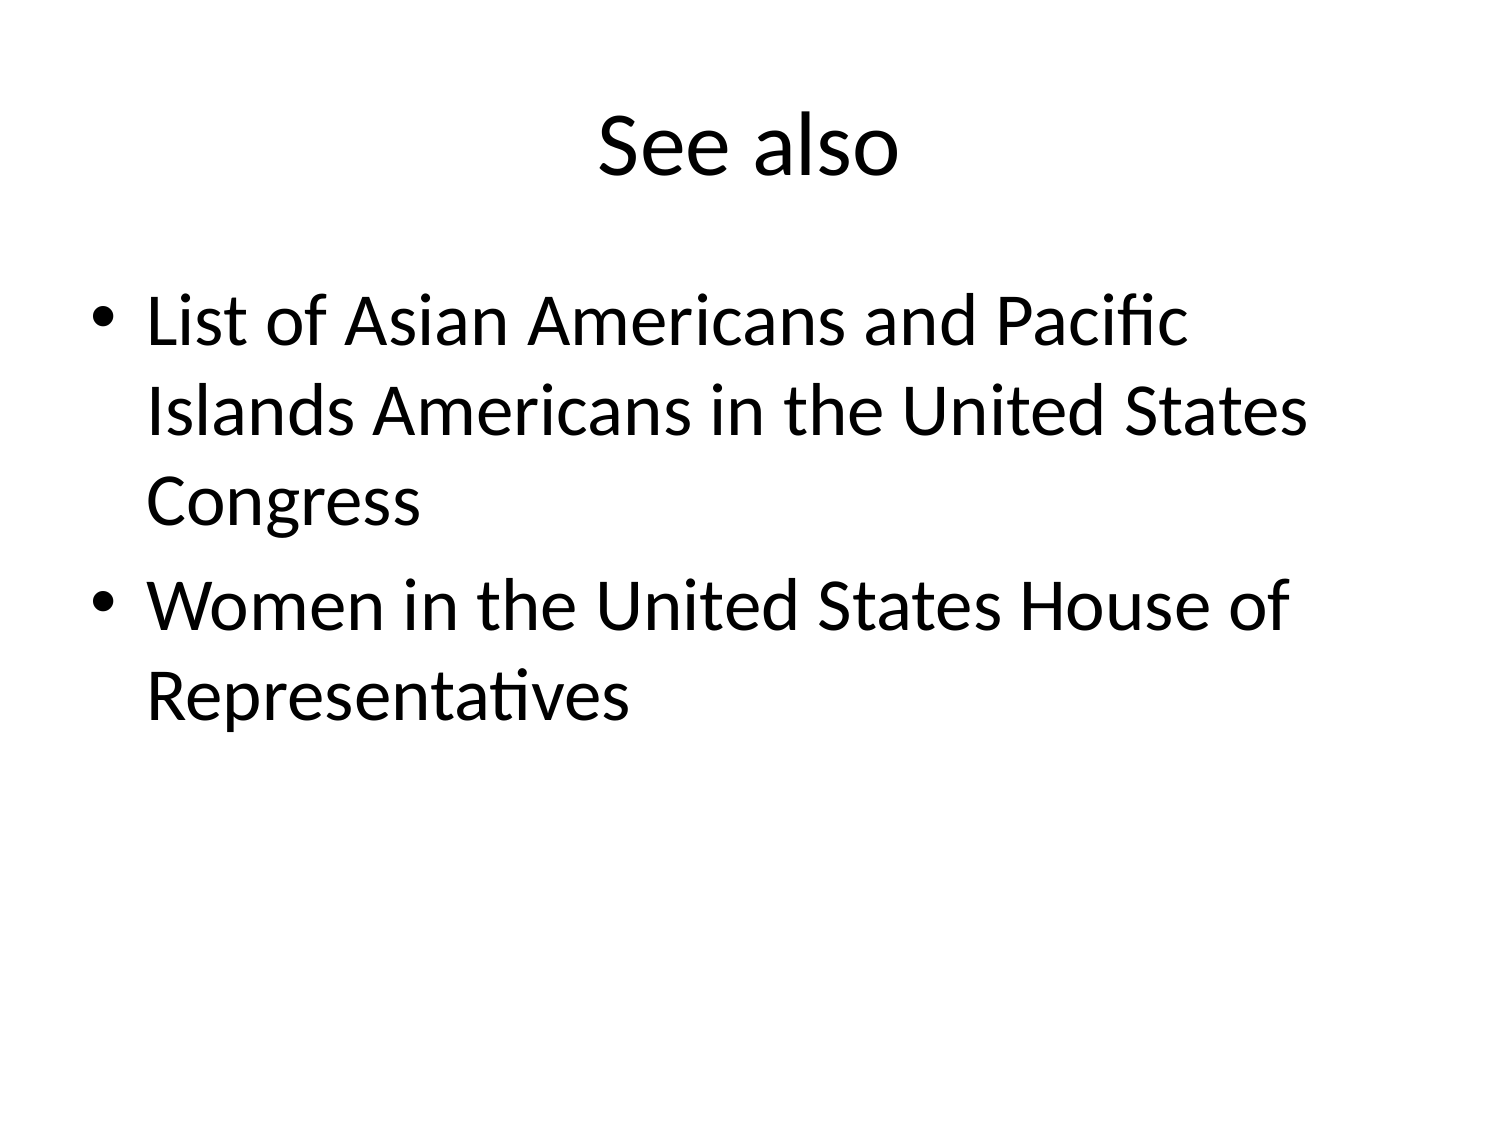

# See also
List of Asian Americans and Pacific Islands Americans in the United States Congress
Women in the United States House of Representatives